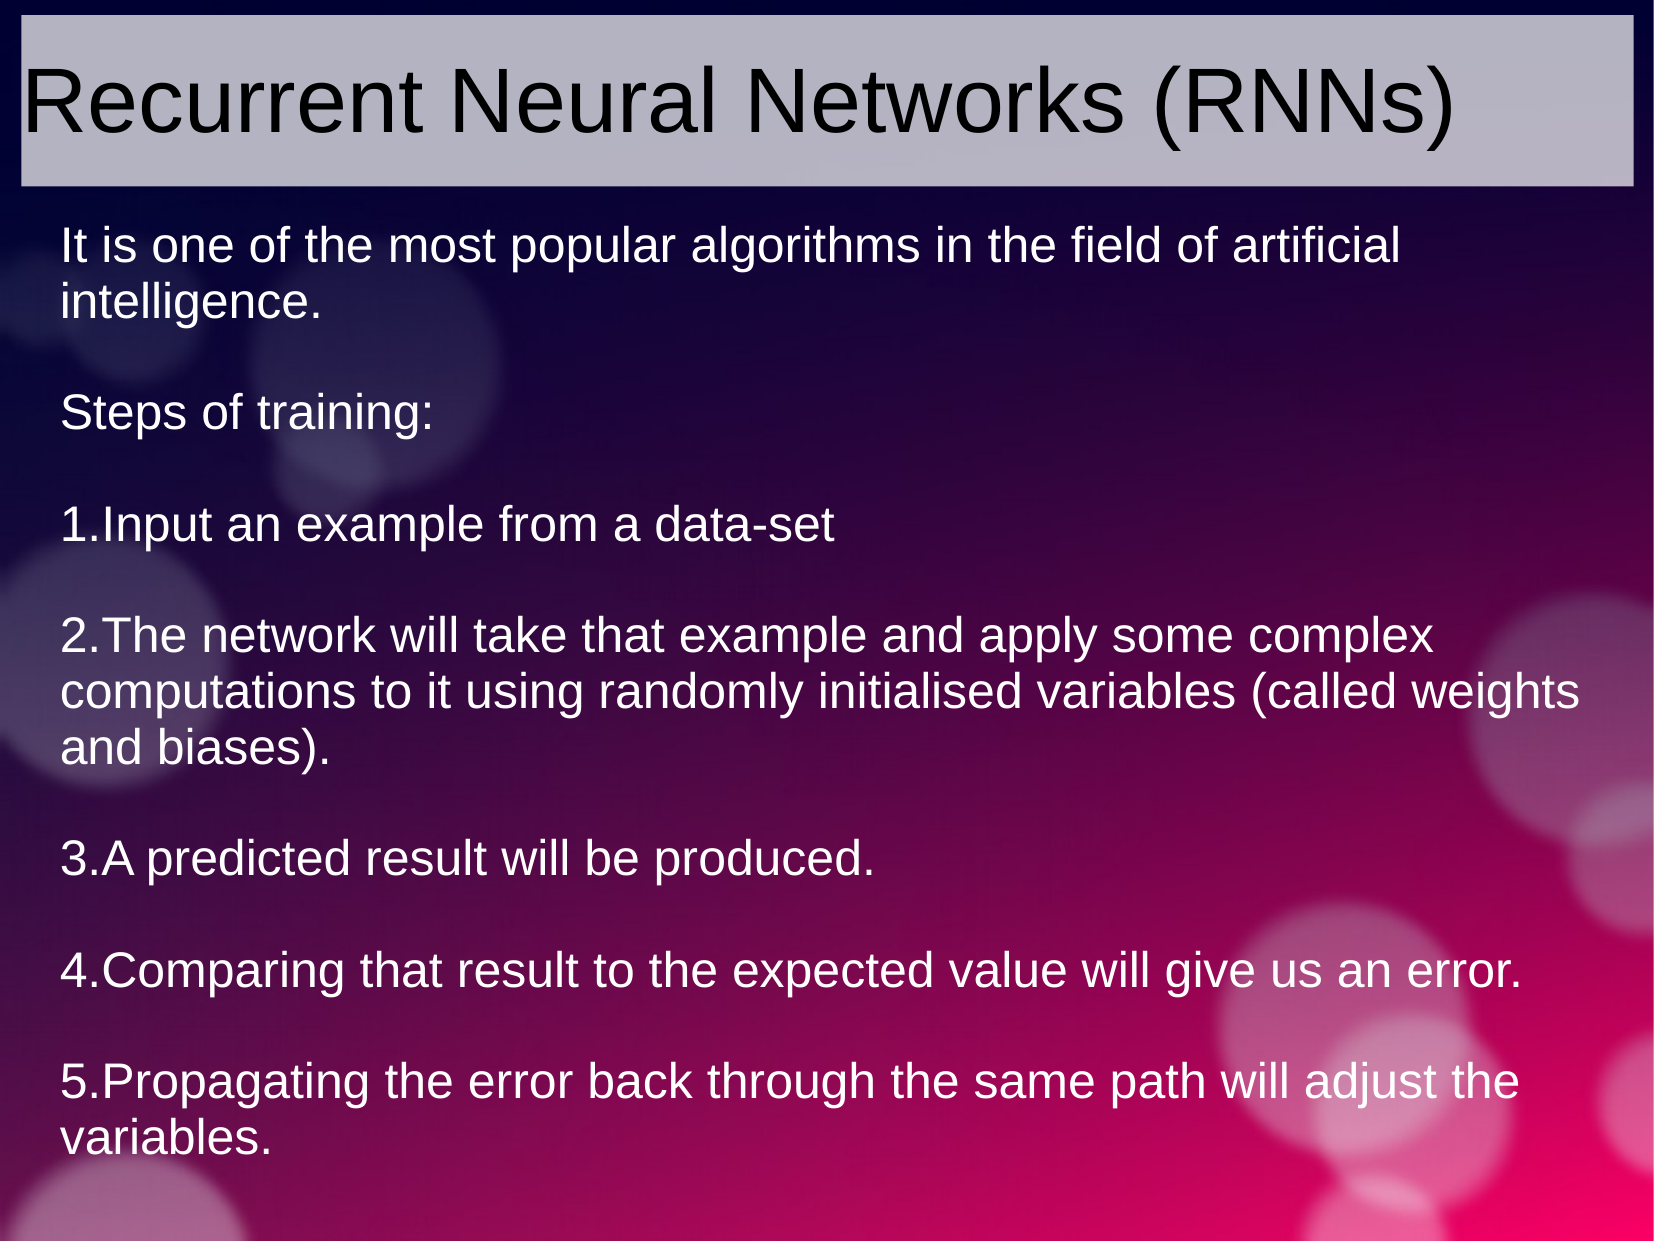

# Recurrent Neural Networks (RNNs)
It is one of the most popular algorithms in the field of artificial intelligence.
Steps of training:
1.Input an example from a data-set
2.The network will take that example and apply some complex computations to it using randomly initialised variables (called weights and biases).
3.A predicted result will be produced.
4.Comparing that result to the expected value will give us an error.
5.Propagating the error back through the same path will adjust the variables.